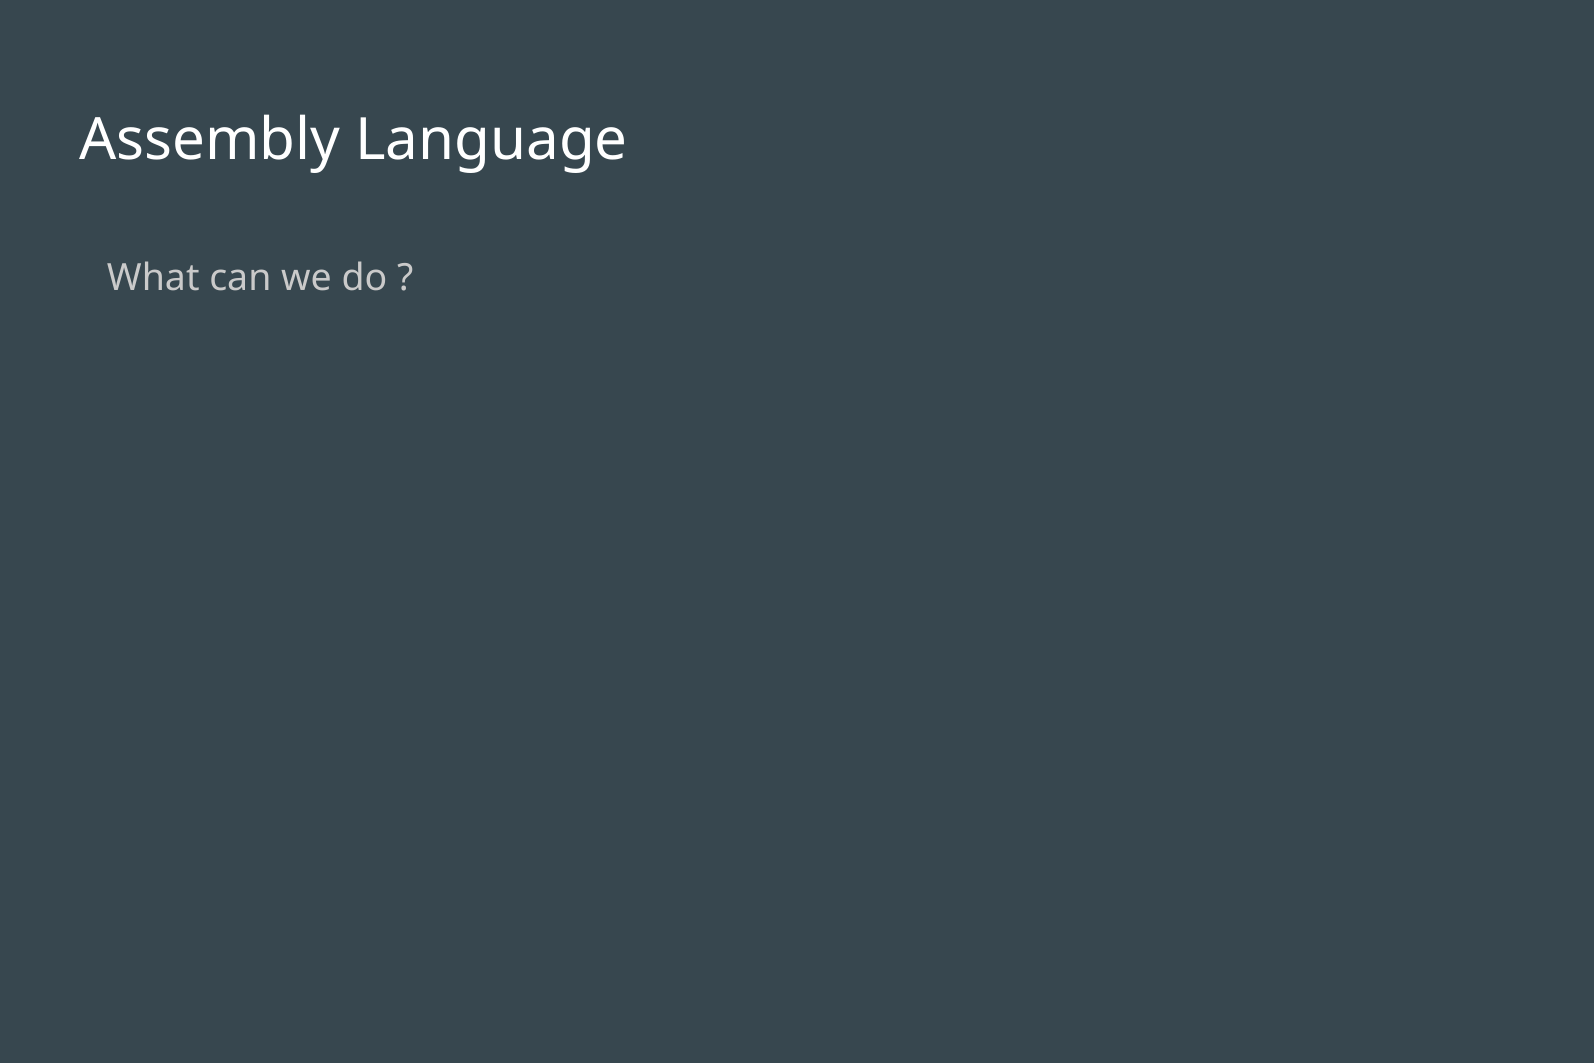

# Assembly Language
What can we do ?